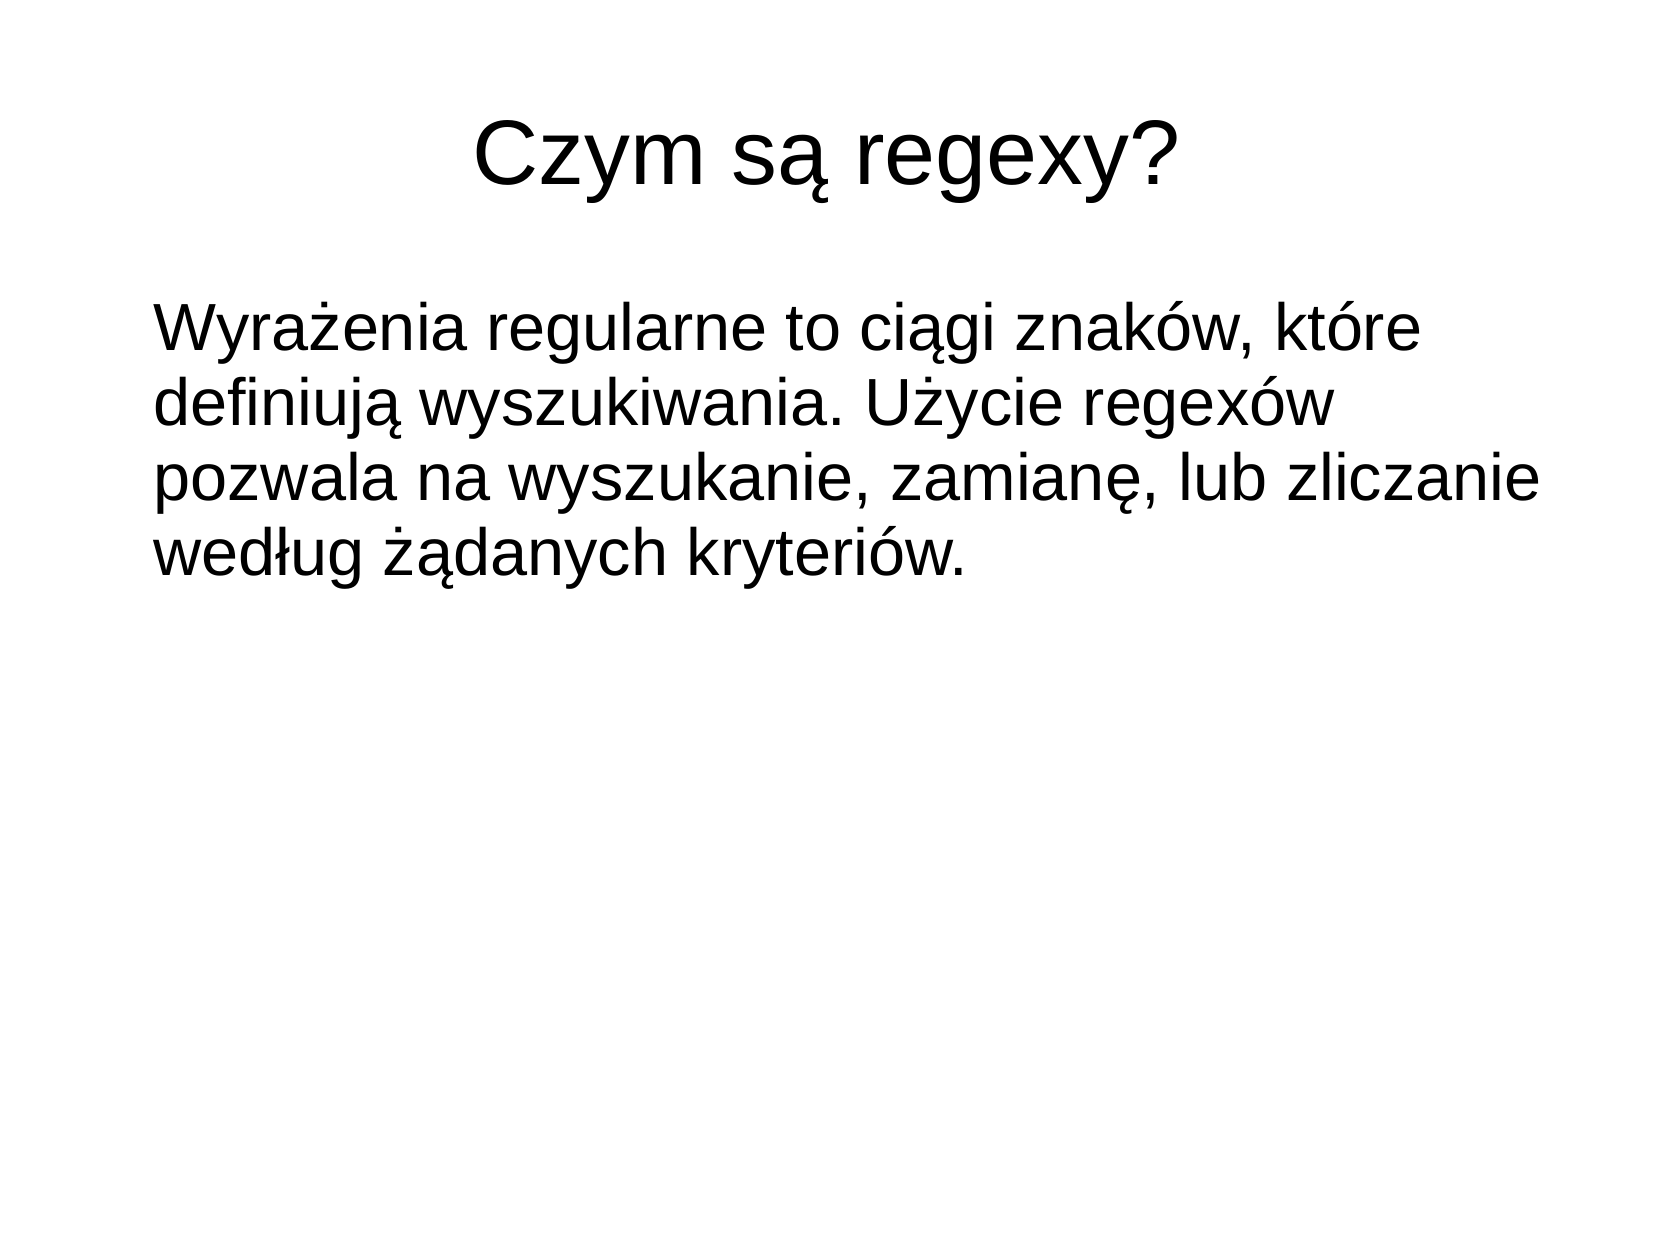

# Czym są regexy?
Wyrażenia regularne to ciągi znaków, które definiują wyszukiwania. Użycie regexów pozwala na wyszukanie, zamianę, lub zliczanie według żądanych kryteriów.